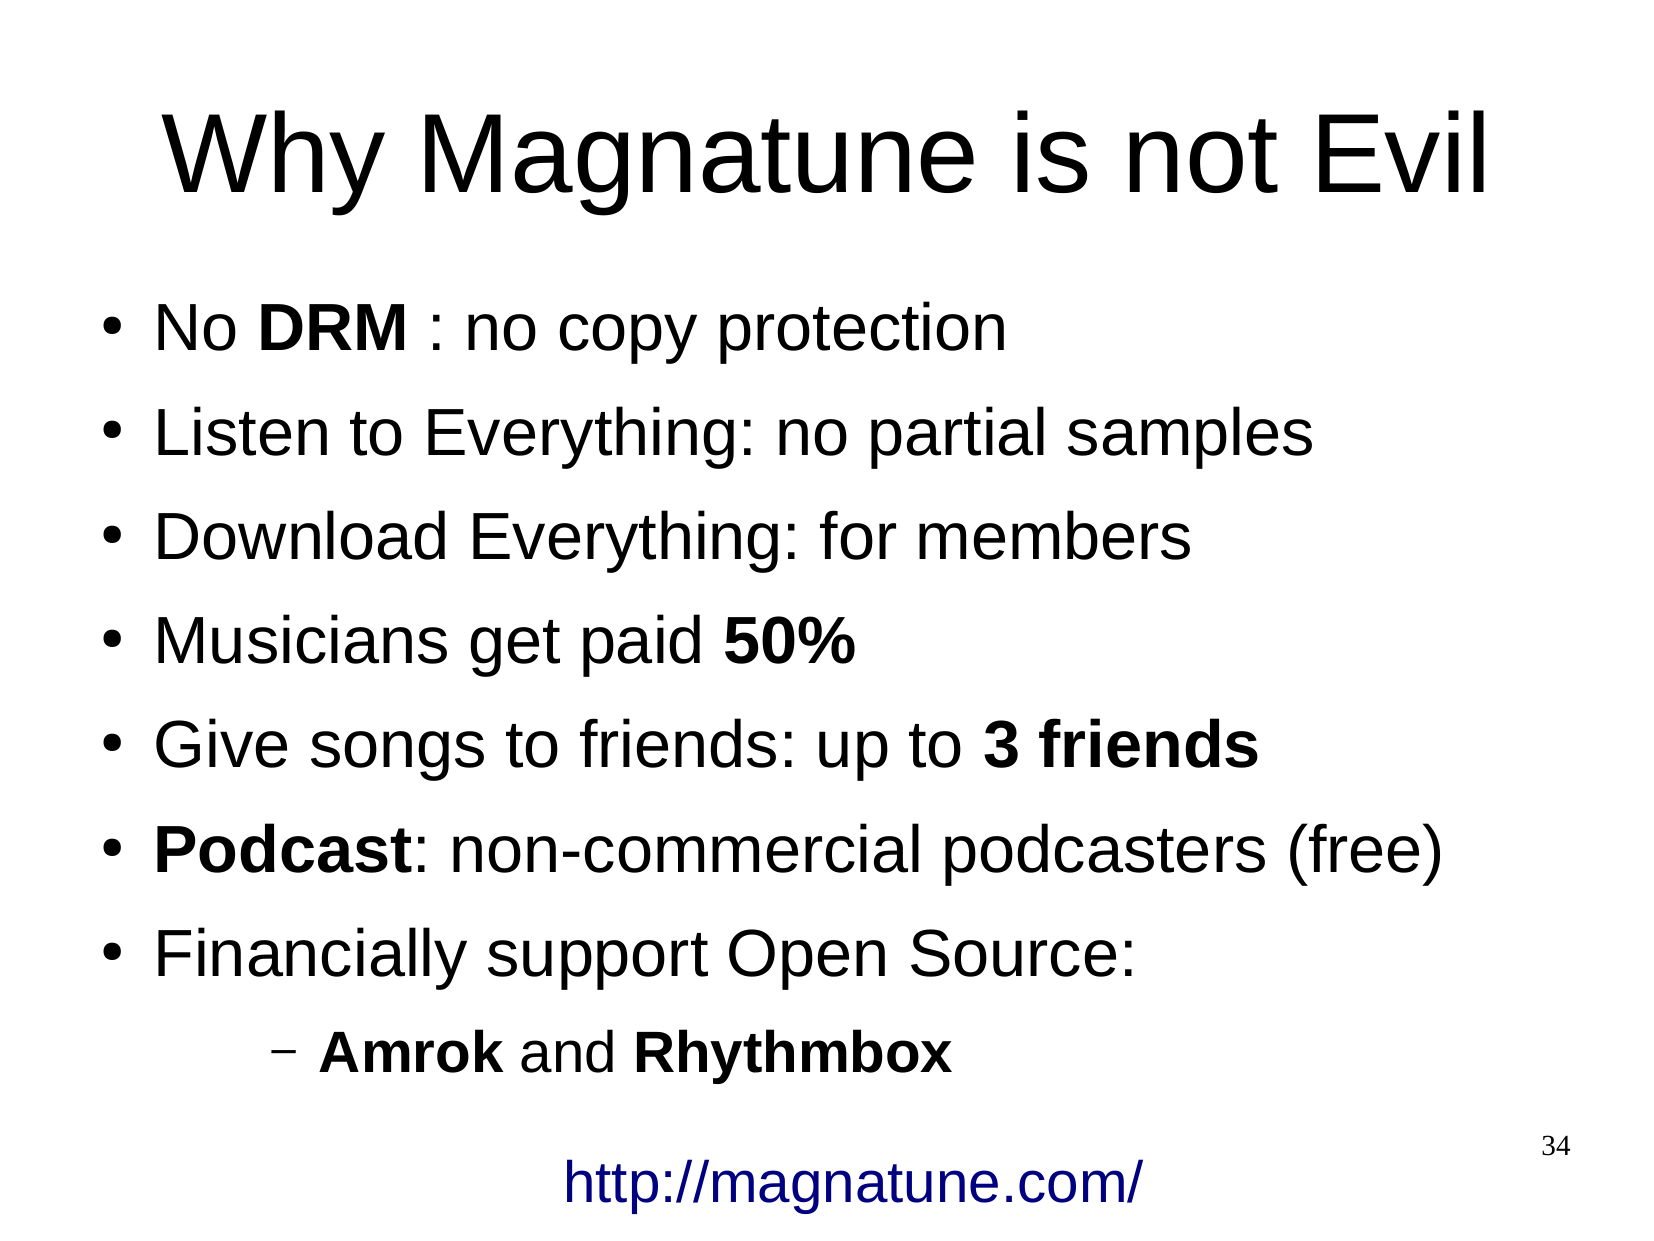

# Why Magnatune is not Evil
No DRM : no copy protection
Listen to Everything: no partial samples
Download Everything: for members
Musicians get paid 50%
Give songs to friends: up to 3 friends
Podcast: non-commercial podcasters (free)
Financially support Open Source:
Amrok and Rhythmbox
34
http://magnatune.com/